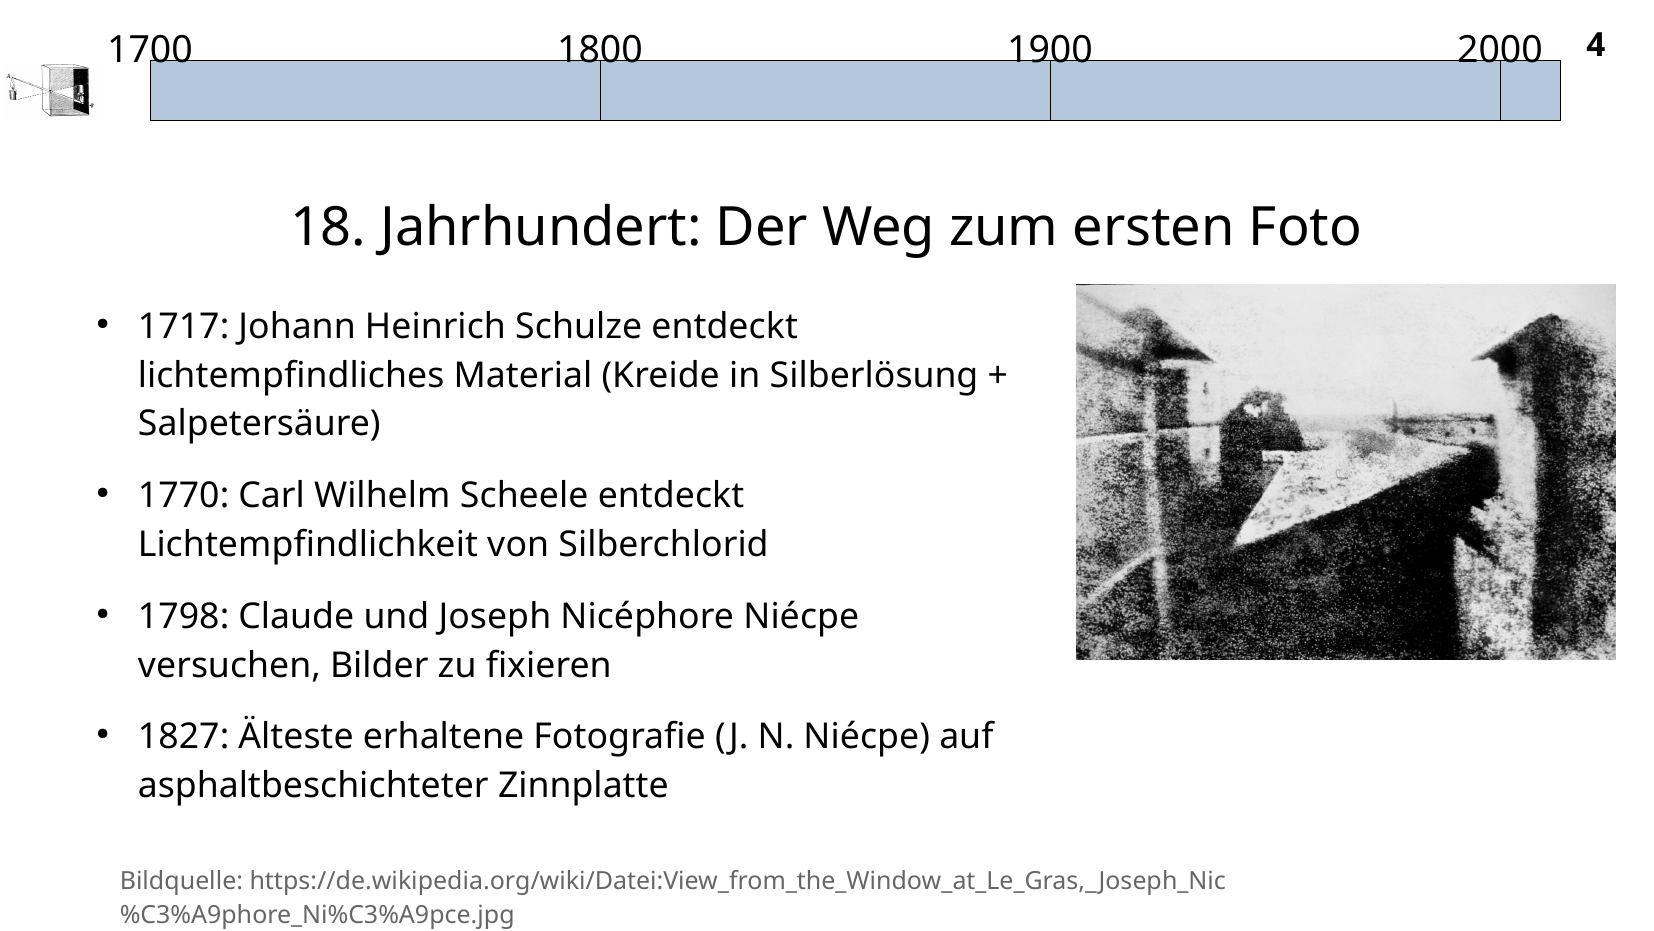

1700
1800
1900
2000
18. Jahrhundert: Der Weg zum ersten Foto
# 1717: Johann Heinrich Schulze entdeckt lichtempfindliches Material (Kreide in Silberlösung + Salpetersäure)
1770: Carl Wilhelm Scheele entdeckt Lichtempfindlichkeit von Silberchlorid
1798: Claude und Joseph Nicéphore Niécpe versuchen, Bilder zu fixieren
1827: Älteste erhaltene Fotografie (J. N. Niécpe) auf asphaltbeschichteter Zinnplatte
Bildquelle: https://de.wikipedia.org/wiki/Datei:View_from_the_Window_at_Le_Gras,_Joseph_Nic%C3%A9phore_Ni%C3%A9pce.jpg